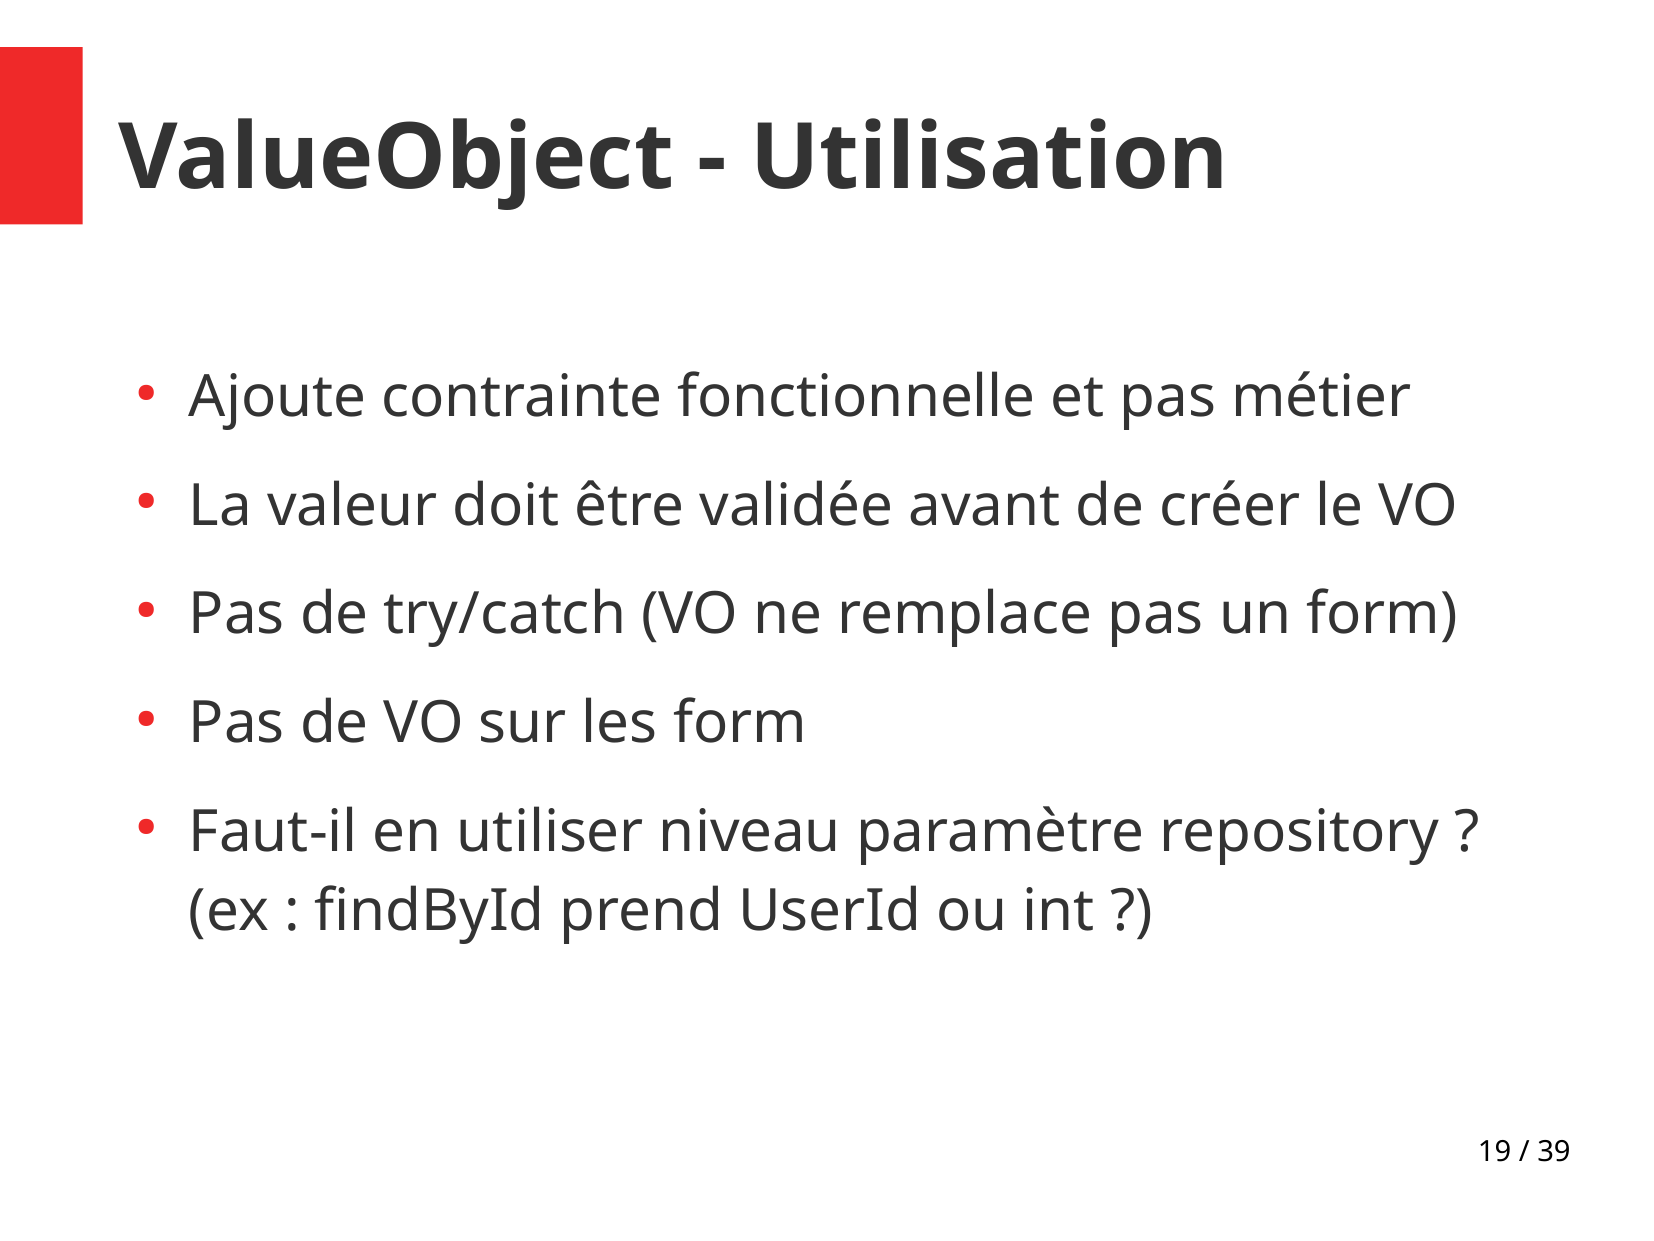

# ValueObject - Utilisation
Ajoute contrainte fonctionnelle et pas métier
La valeur doit être validée avant de créer le VO
Pas de try/catch (VO ne remplace pas un form)
Pas de VO sur les form
Faut-il en utiliser niveau paramètre repository ? (ex : findById prend UserId ou int ?)
19